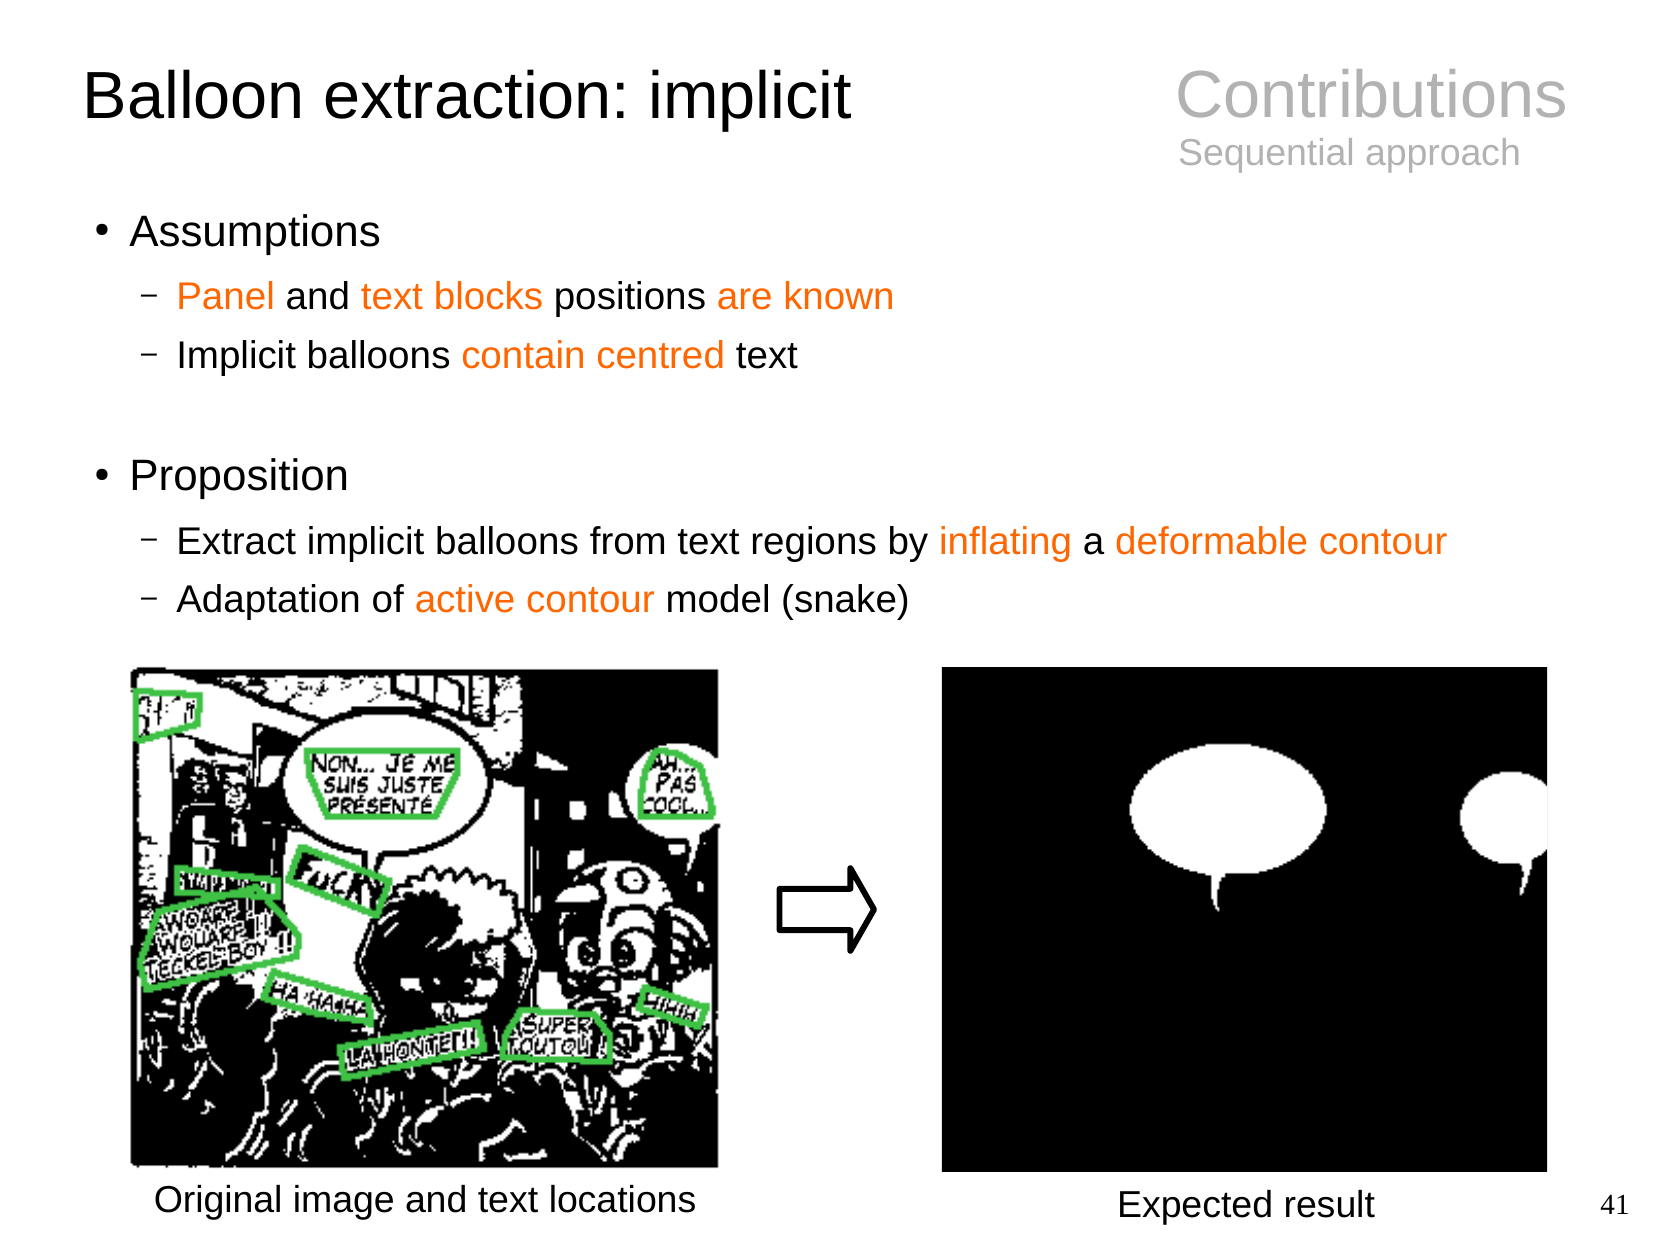

# Balloon extraction: implicit
Assumptions
Panel and text blocks positions are known
Implicit balloons contain centred text
Proposition
Extract implicit balloons from text regions by inflating a deformable contour
Adaptation of active contour model (snake)
Original image and text locations
Expected result
41